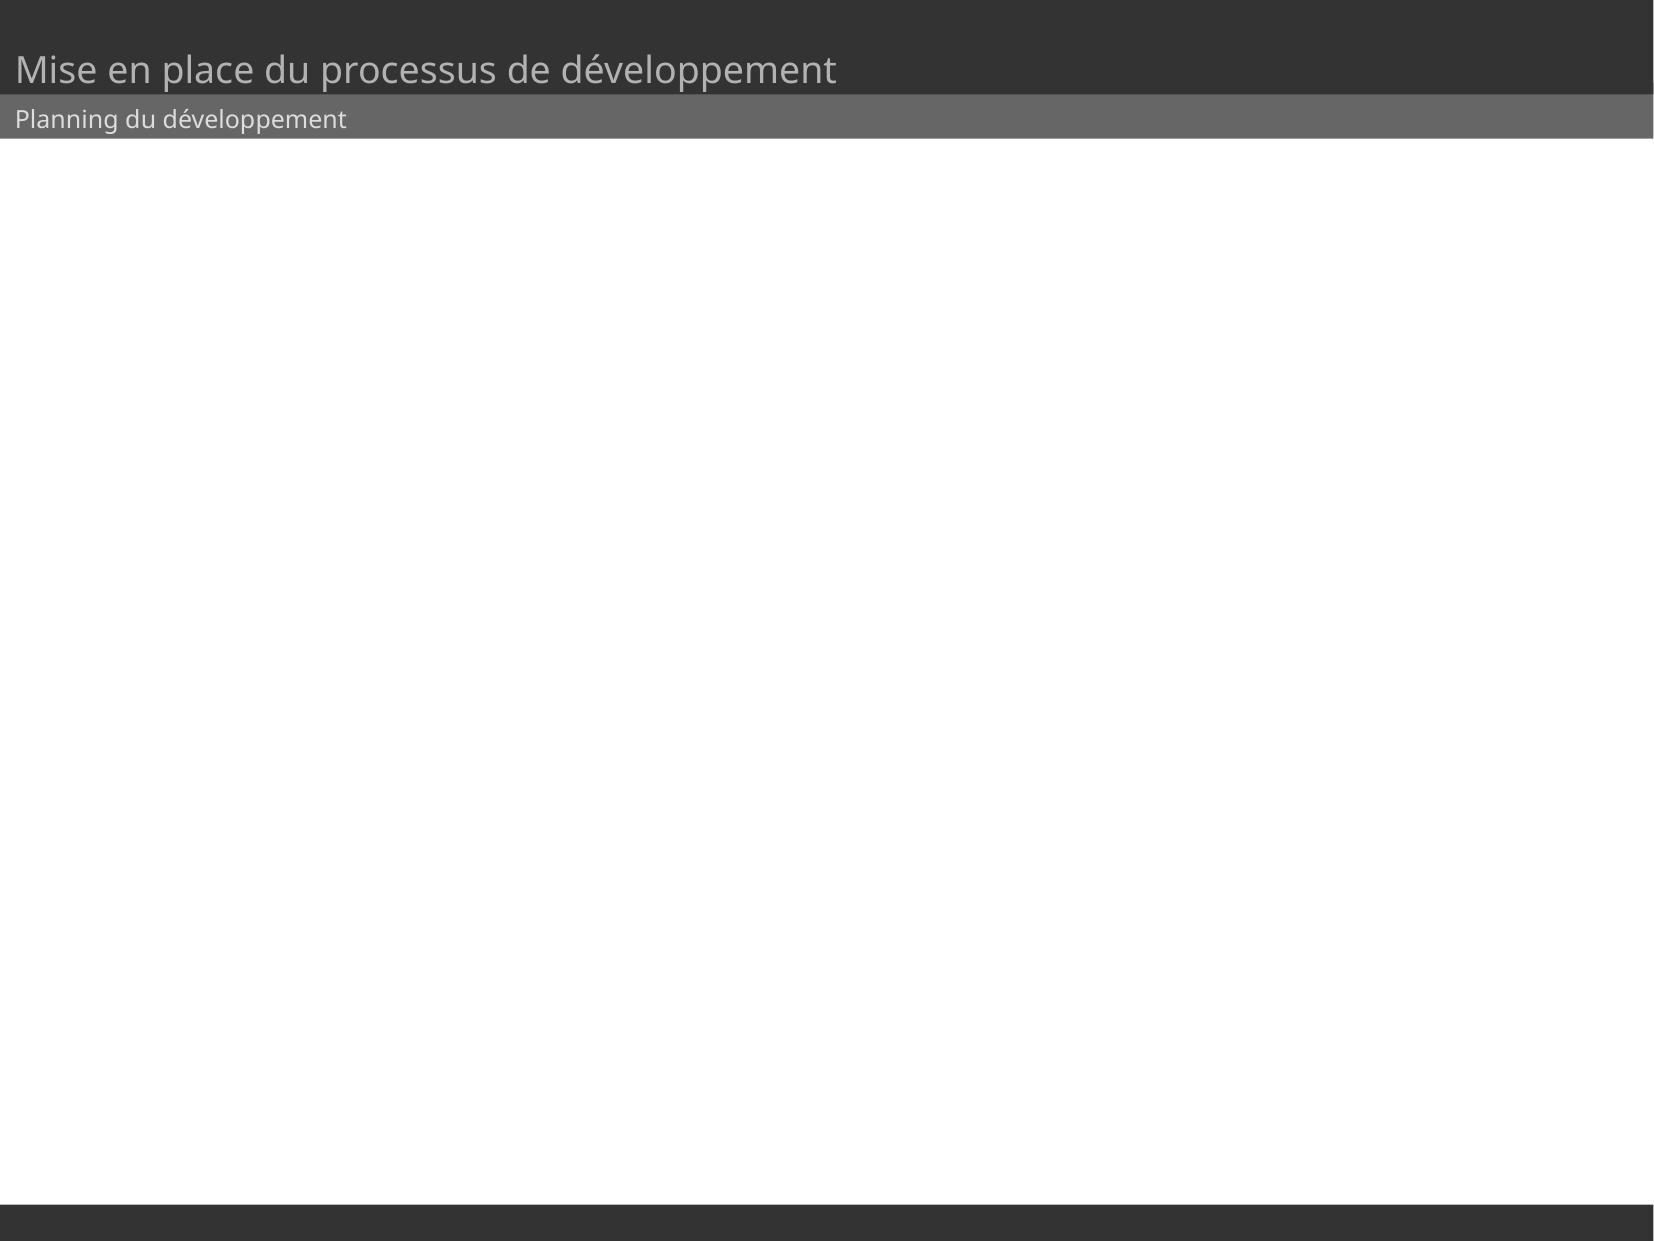

Mise en place du processus de développement
Planning du développement